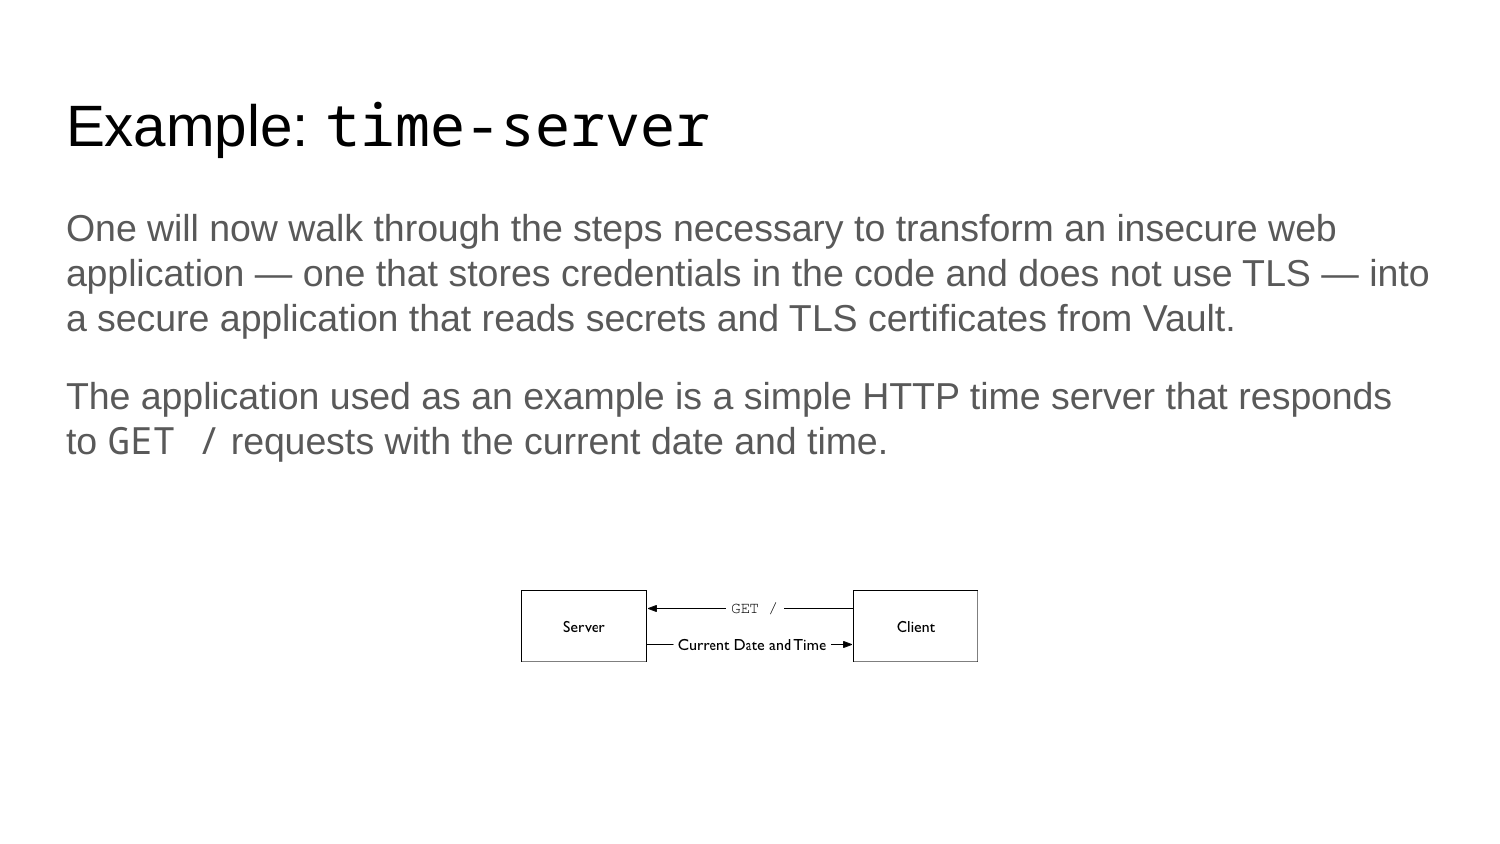

# Example: time-server
One will now walk through the steps necessary to transform an insecure web application — one that stores credentials in the code and does not use TLS — into a secure application that reads secrets and TLS certificates from Vault.
The application used as an example is a simple HTTP time server that responds to GET / requests with the current date and time.